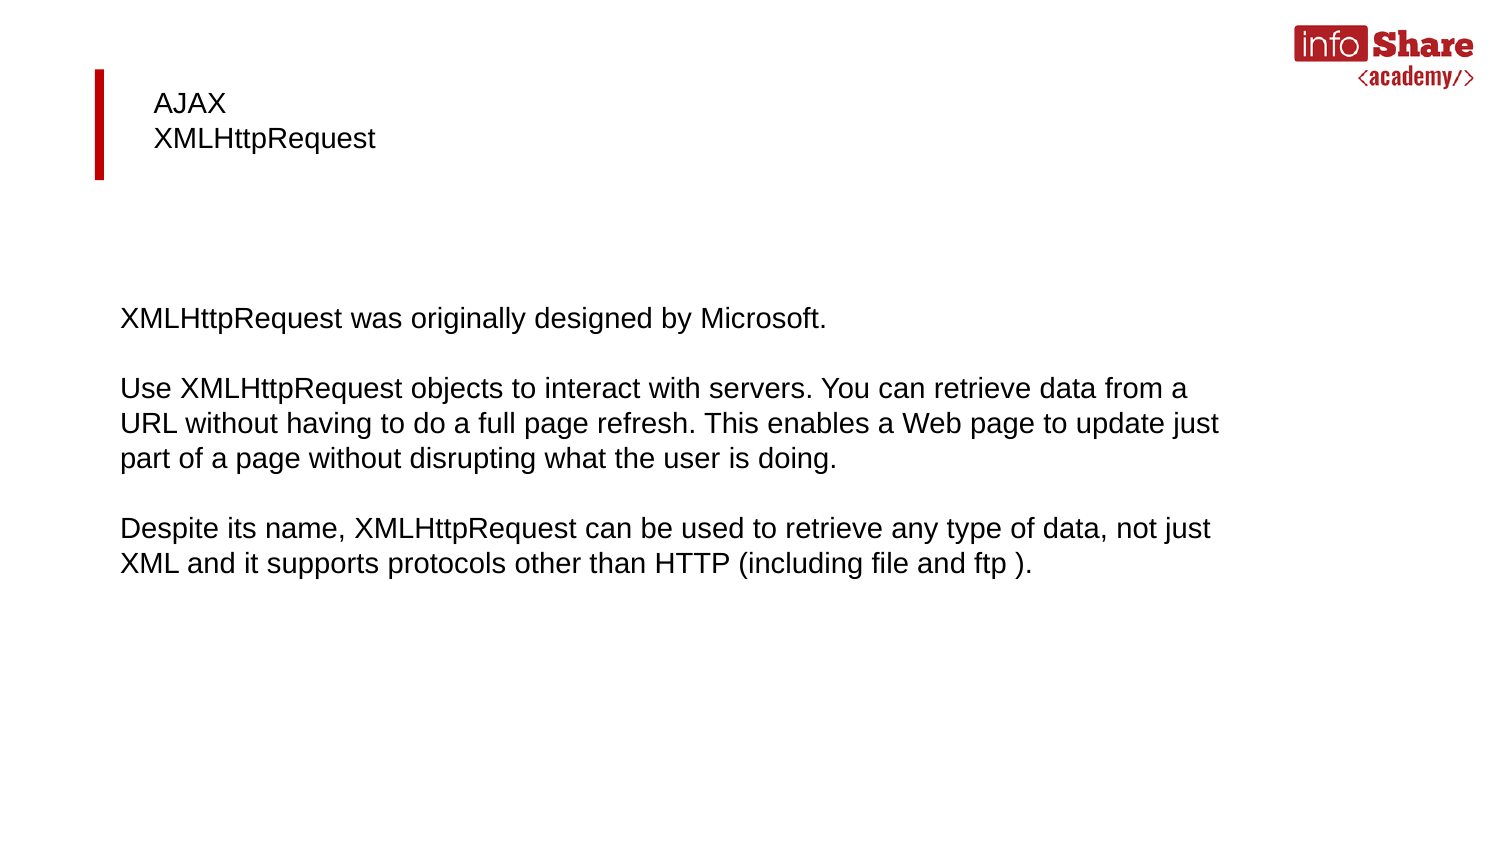

# AJAX XMLHttpRequest
XMLHttpRequest was originally designed by Microsoft.
Use XMLHttpRequest objects to interact with servers. You can retrieve data from a URL without having to do a full page refresh. This enables a Web page to update just part of a page without disrupting what the user is doing.
Despite its name, XMLHttpRequest can be used to retrieve any type of data, not just XML and it supports protocols other than HTTP (including file and ftp ).